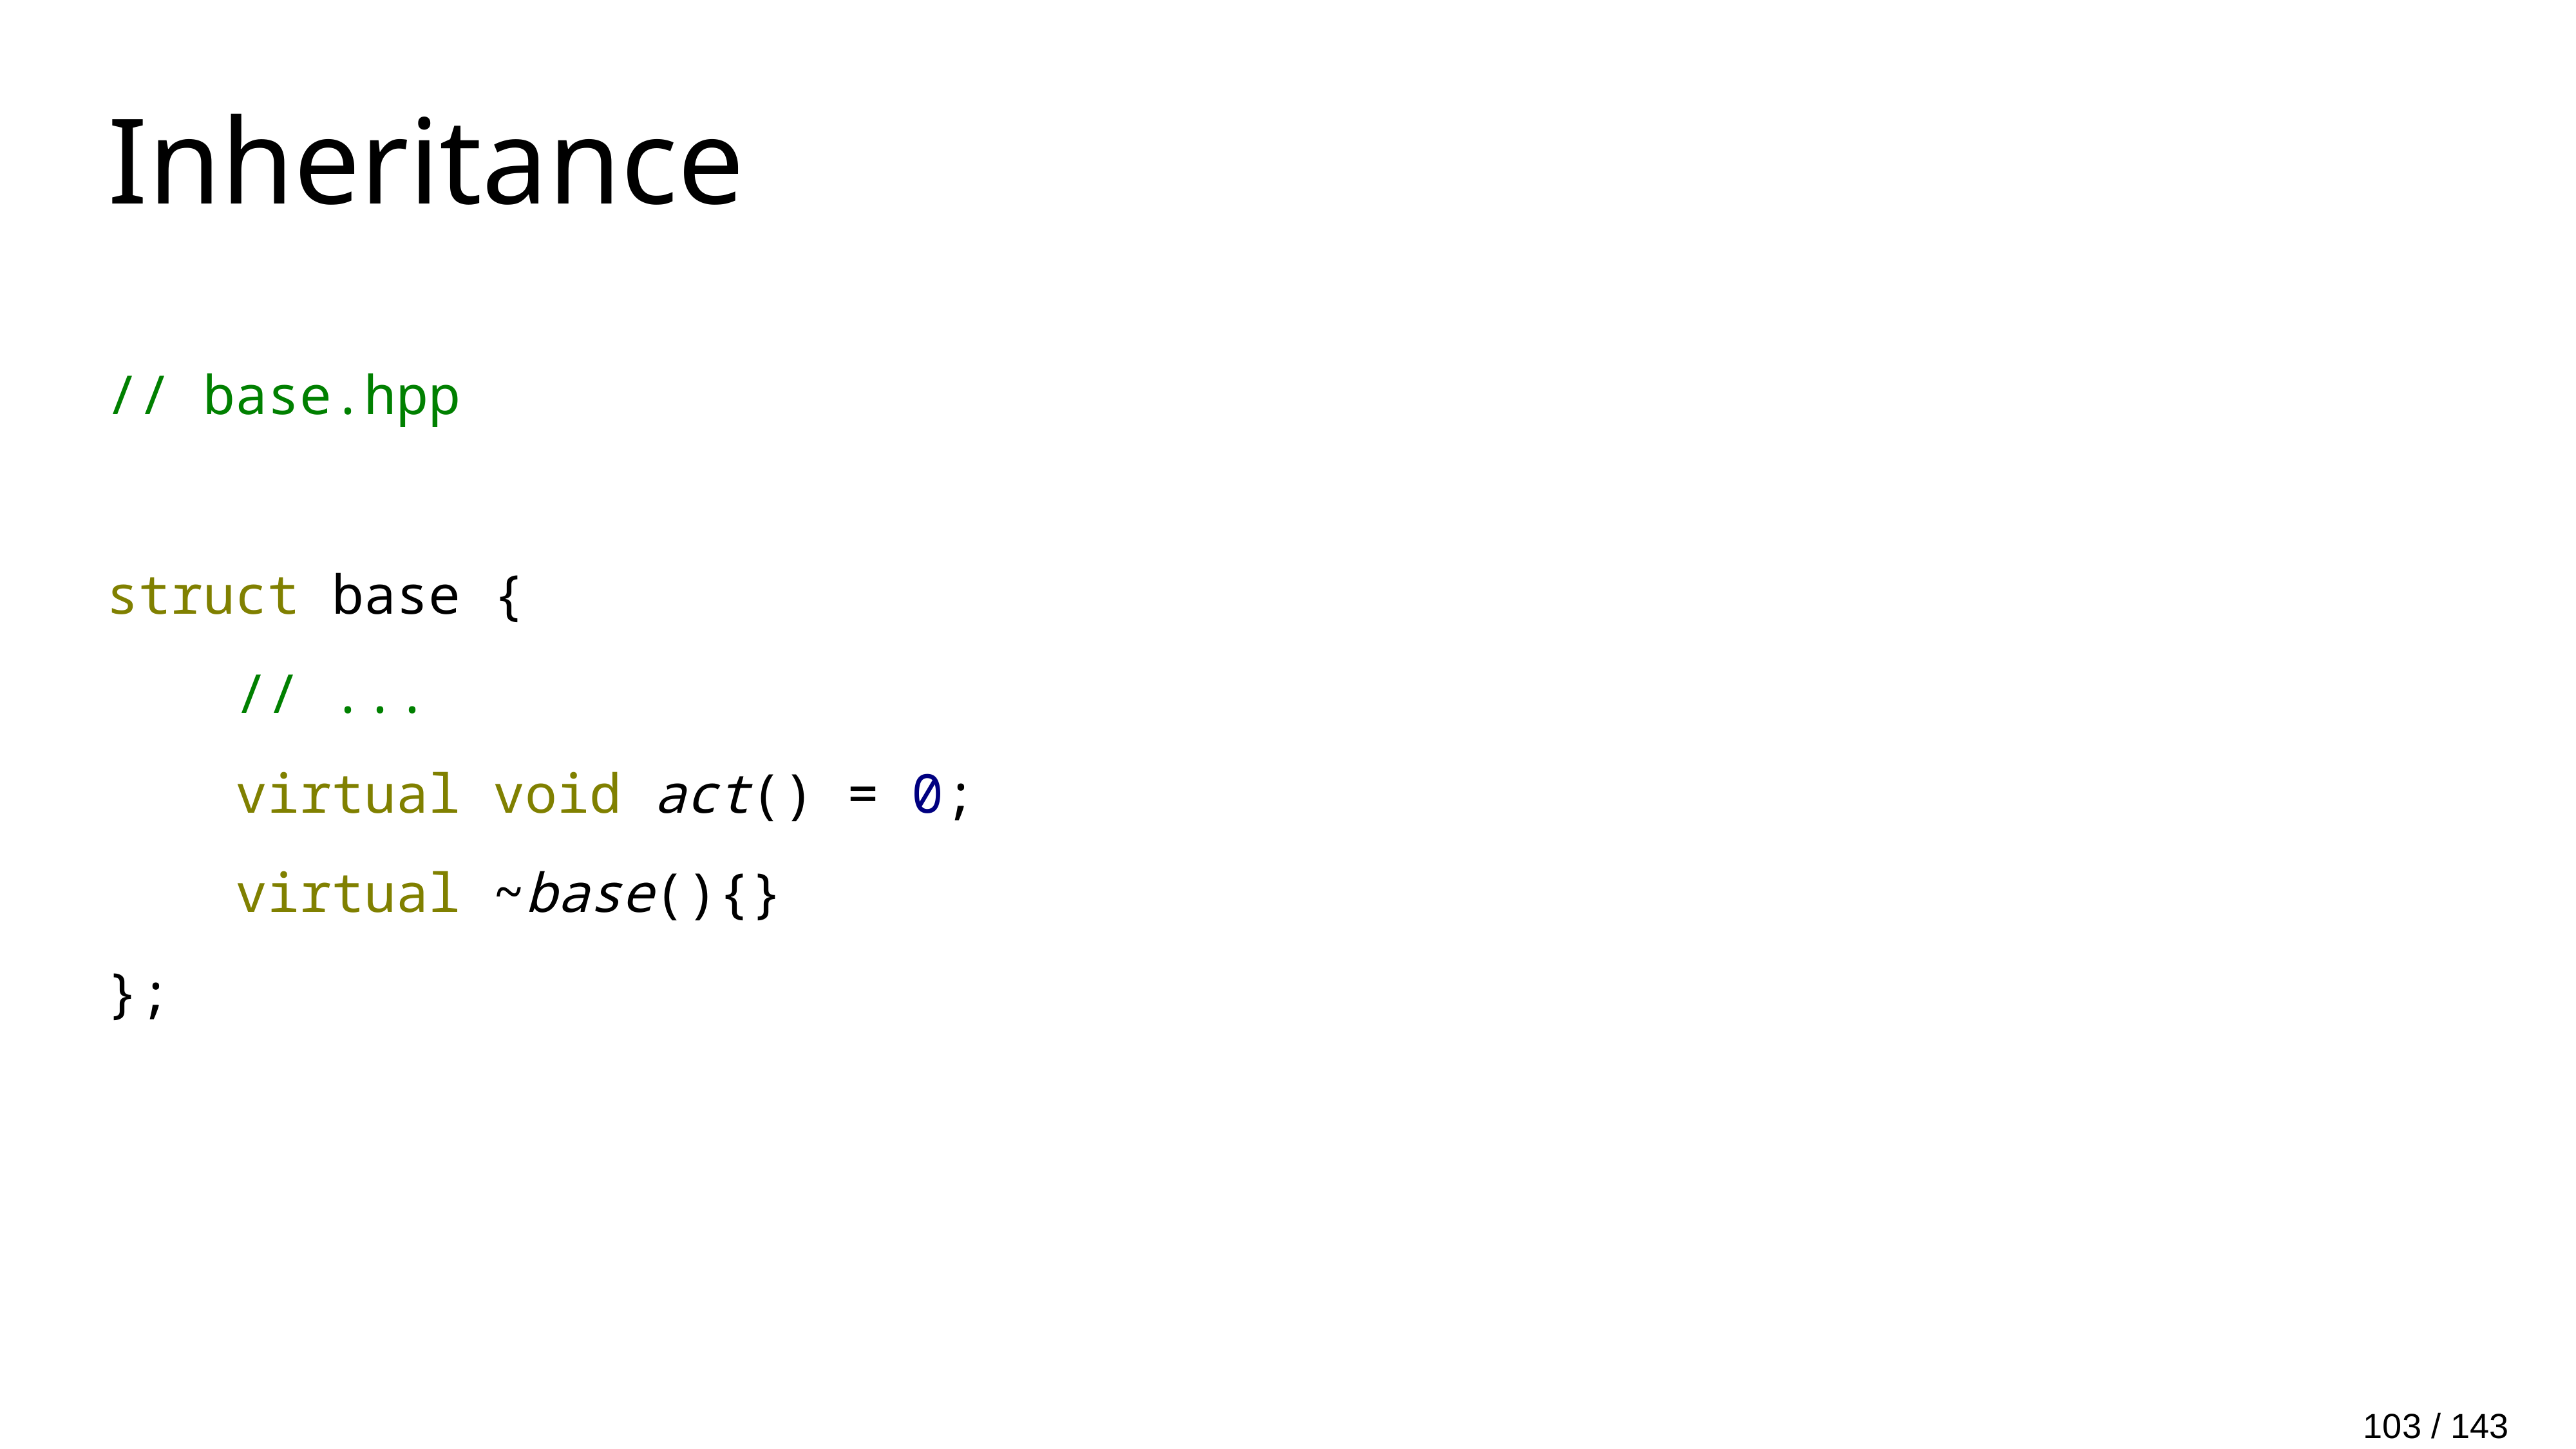

# Inheritance
// base.hpp
struct base {
 // ...
 virtual void act() = 0;
 virtual ~base(){}
};